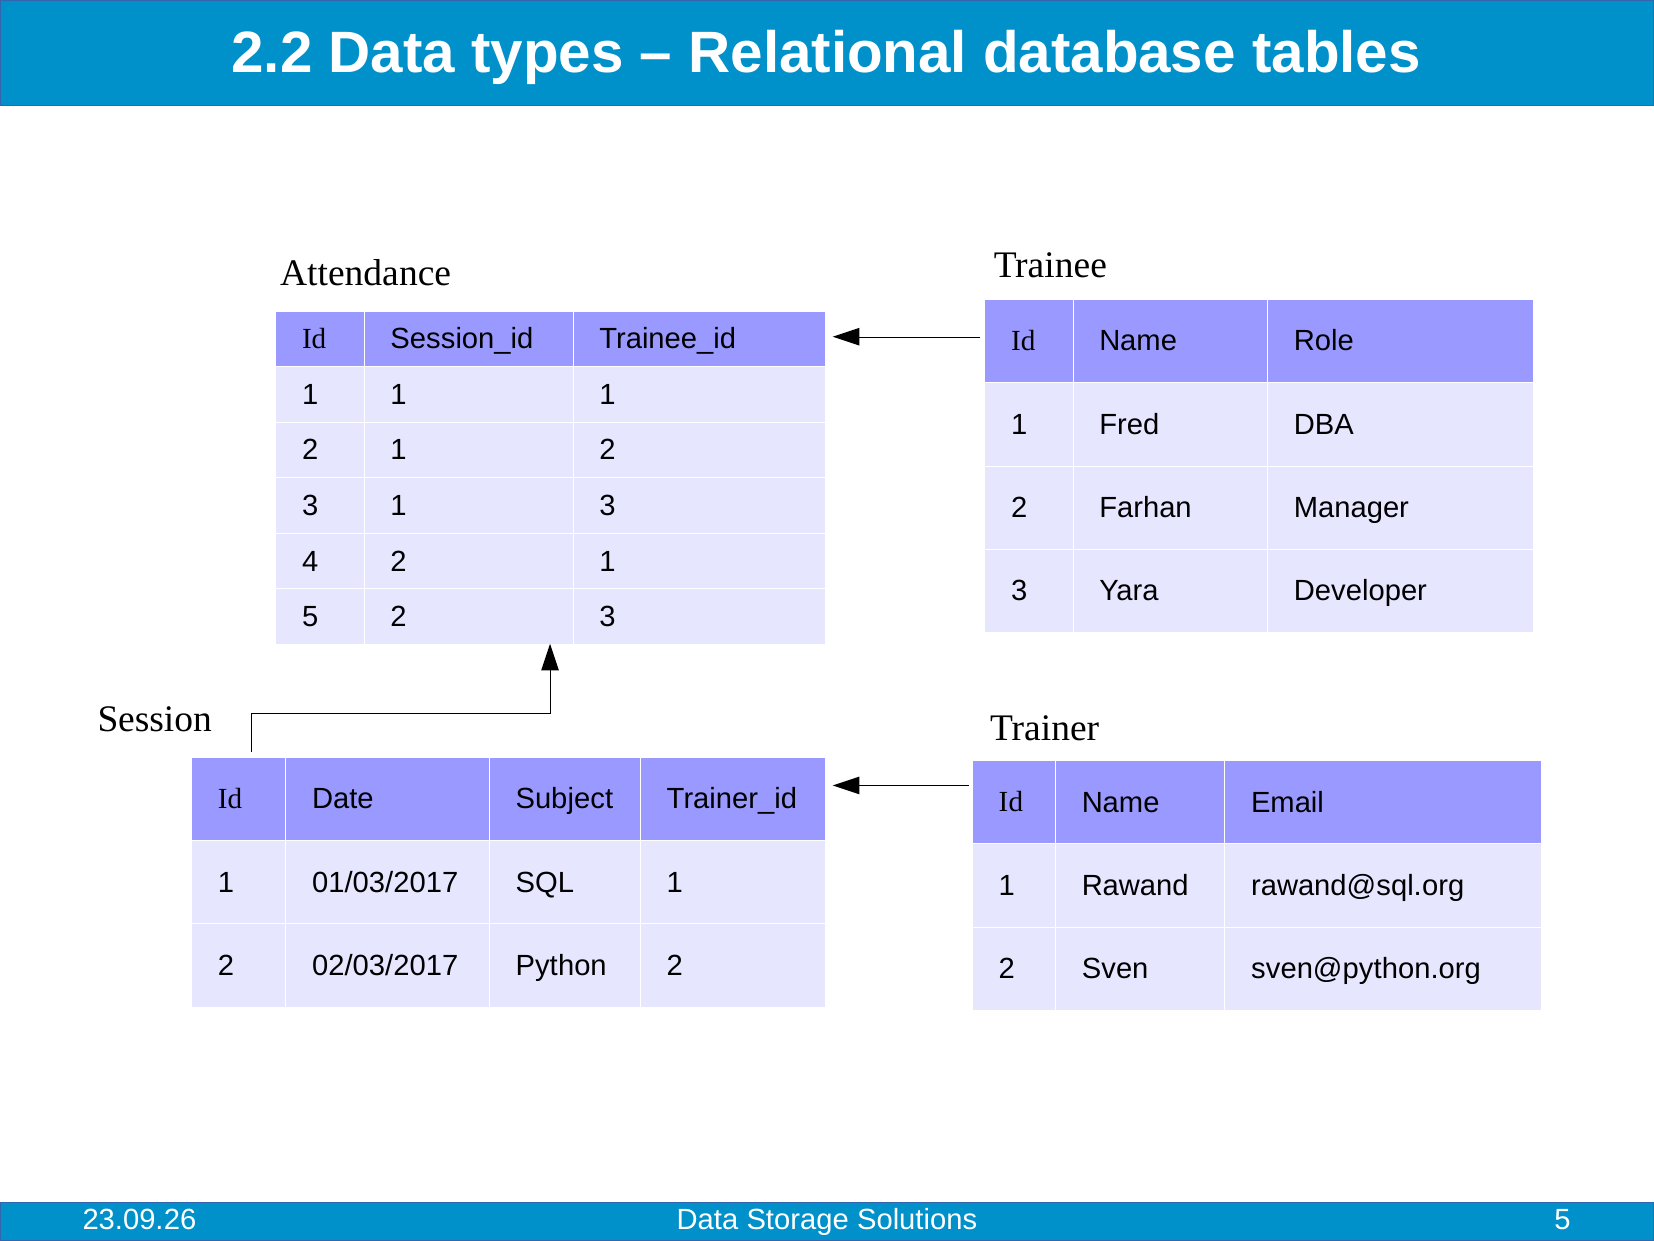

# 2.2 Data types – Relational database tables
Trainee
Attendance
| Id | Name | Role |
| --- | --- | --- |
| 1 | Fred | DBA |
| 2 | Farhan | Manager |
| 3 | Yara | Developer |
| Id | Session\_id | Trainee\_id |
| --- | --- | --- |
| 1 | 1 | 1 |
| 2 | 1 | 2 |
| 3 | 1 | 3 |
| 4 | 2 | 1 |
| 5 | 2 | 3 |
Session
Trainer
| Id | Date | Subject | Trainer\_id |
| --- | --- | --- | --- |
| 1 | 01/03/2017 | SQL | 1 |
| 2 | 02/03/2017 | Python | 2 |
| Id | Name | Email |
| --- | --- | --- |
| 1 | Rawand | rawand@sql.org |
| 2 | Sven | sven@python.org |
Data Storage Solutions
5